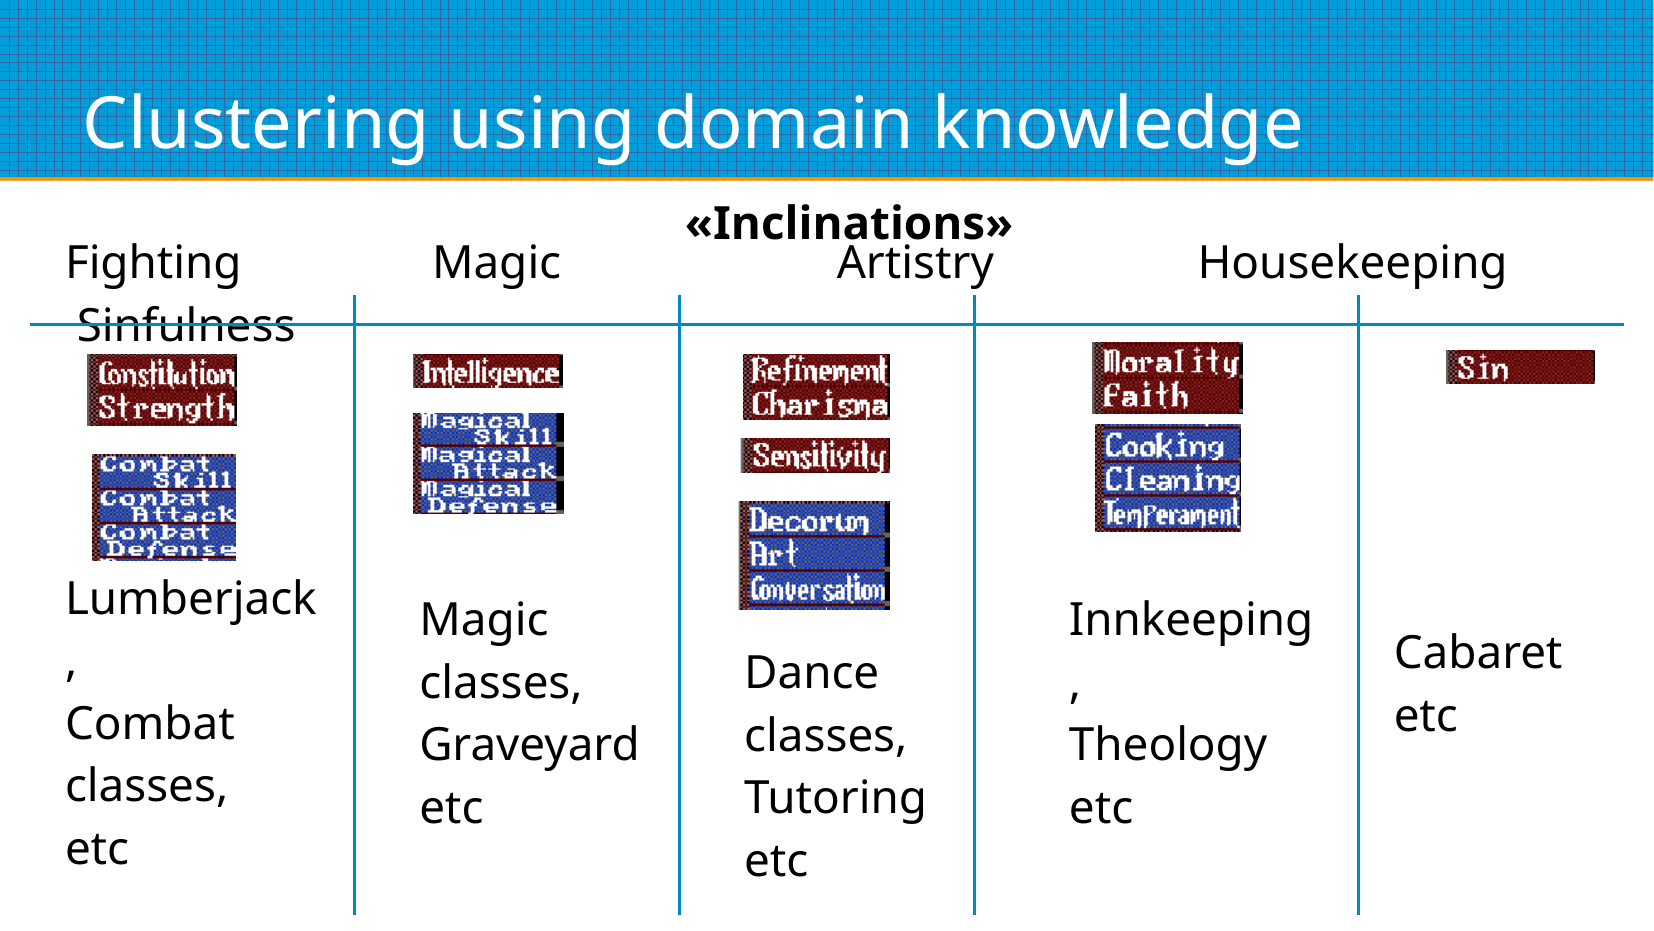

# Clustering using domain knowledge
«Inclinations»
Fighting 		 Magic Artistry Housekeeping Sinfulness
Lumberjack,
Combat classes,
etc
Cabaret
etc
Magic classes,
Graveyard
etc
Innkeeping,
Theology
etc
Dance classes,
Tutoring
etc